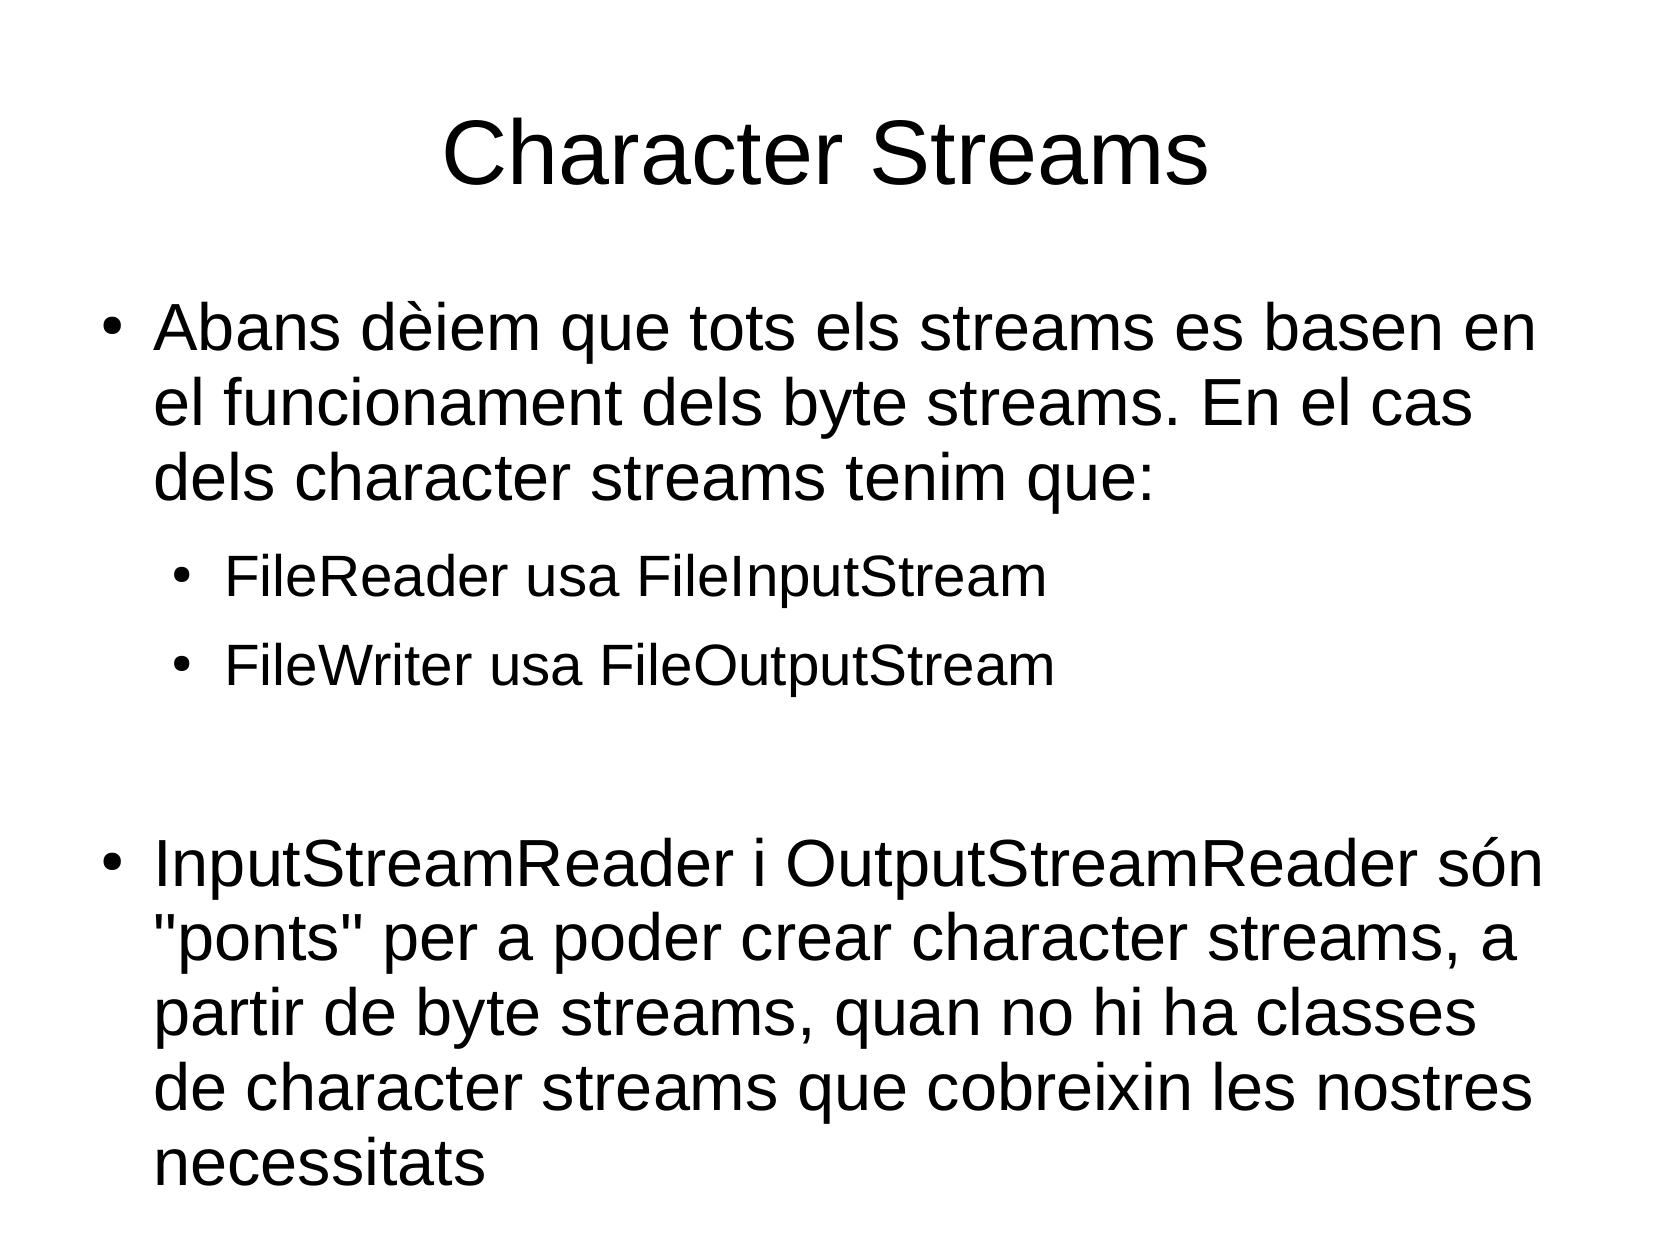

# Character Streams
Abans dèiem que tots els streams es basen en el funcionament dels byte streams. En el cas dels character streams tenim que:
FileReader usa FileInputStream
FileWriter usa FileOutputStream
InputStreamReader i OutputStreamReader són "ponts" per a poder crear character streams, a partir de byte streams, quan no hi ha classes de character streams que cobreixin les nostres necessitats